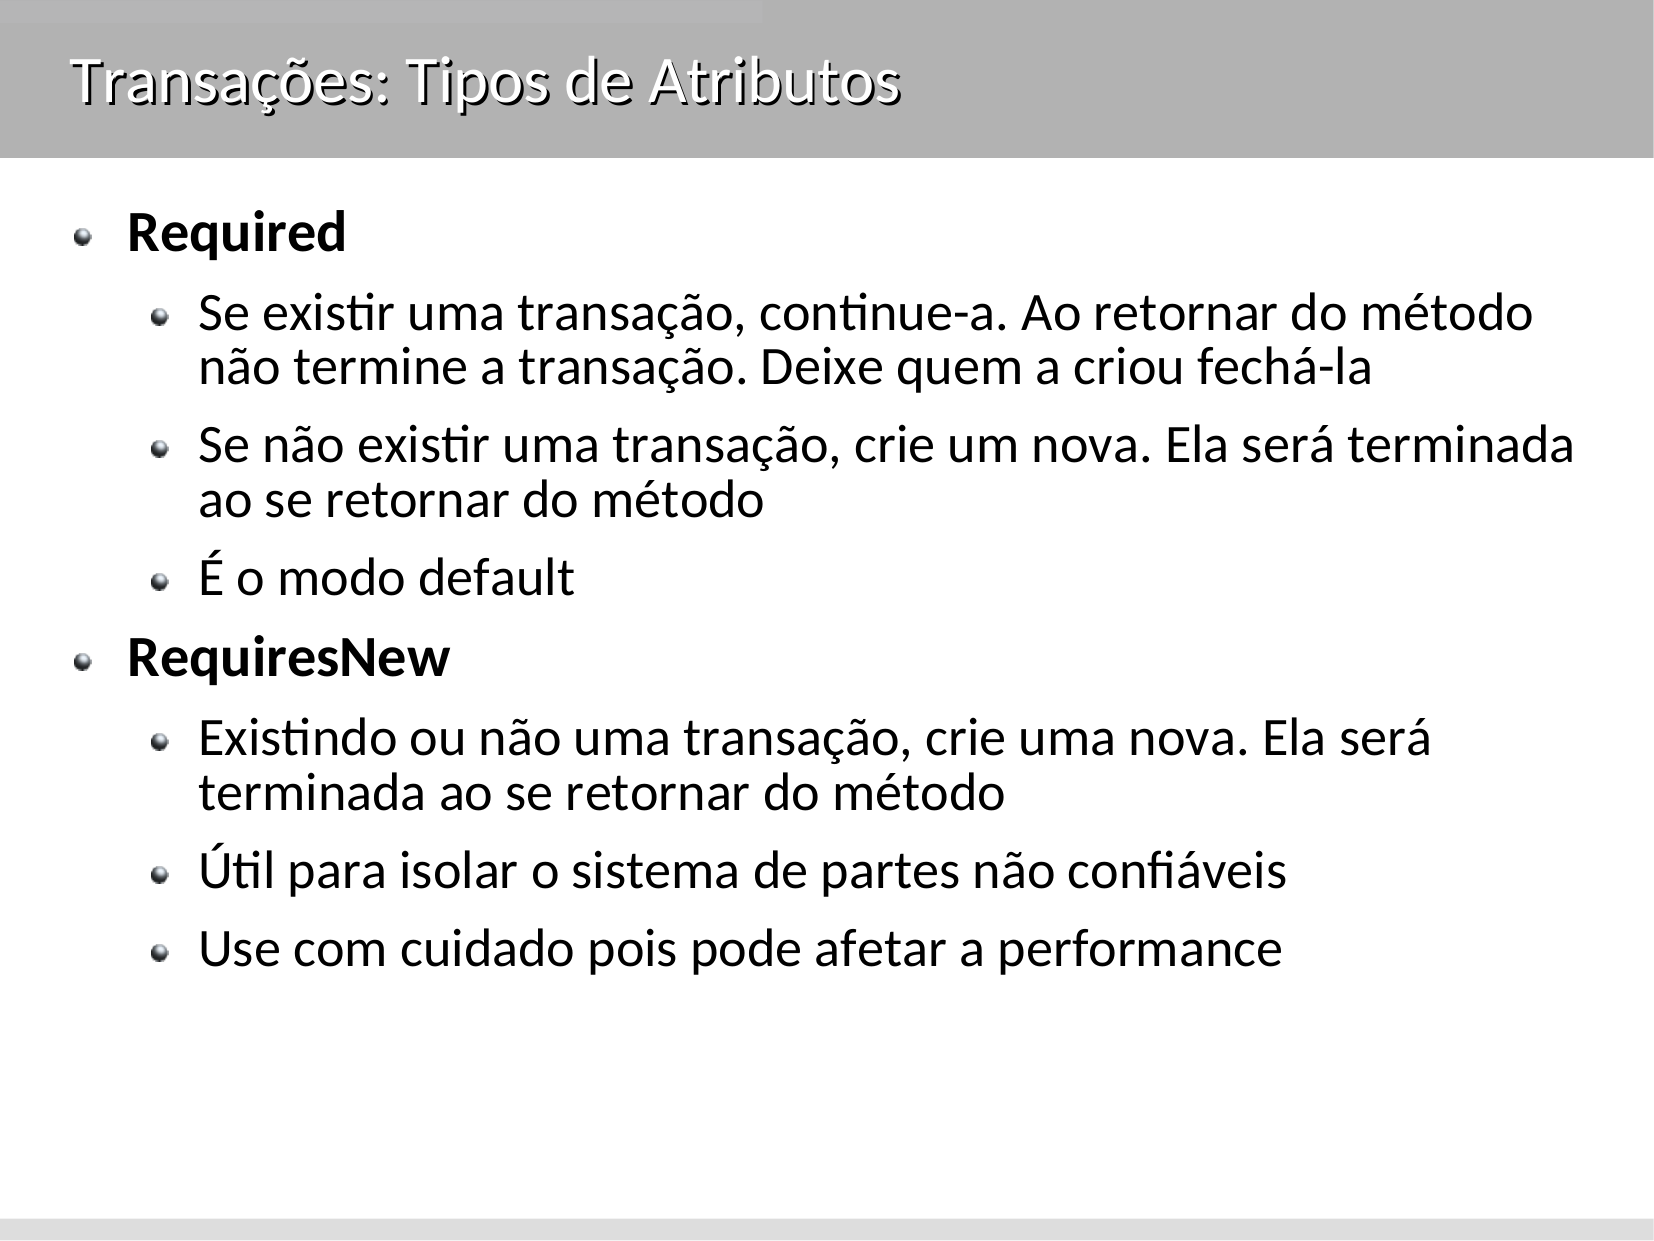

# Transações: Tipos de Atributos
Required
Se existir uma transação, continue-a. Ao retornar do método não termine a transação. Deixe quem a criou fechá-la
Se não existir uma transação, crie um nova. Ela será terminada ao se retornar do método
É o modo default
RequiresNew
Existindo ou não uma transação, crie uma nova. Ela será terminada ao se retornar do método
Útil para isolar o sistema de partes não confiáveis
Use com cuidado pois pode afetar a performance